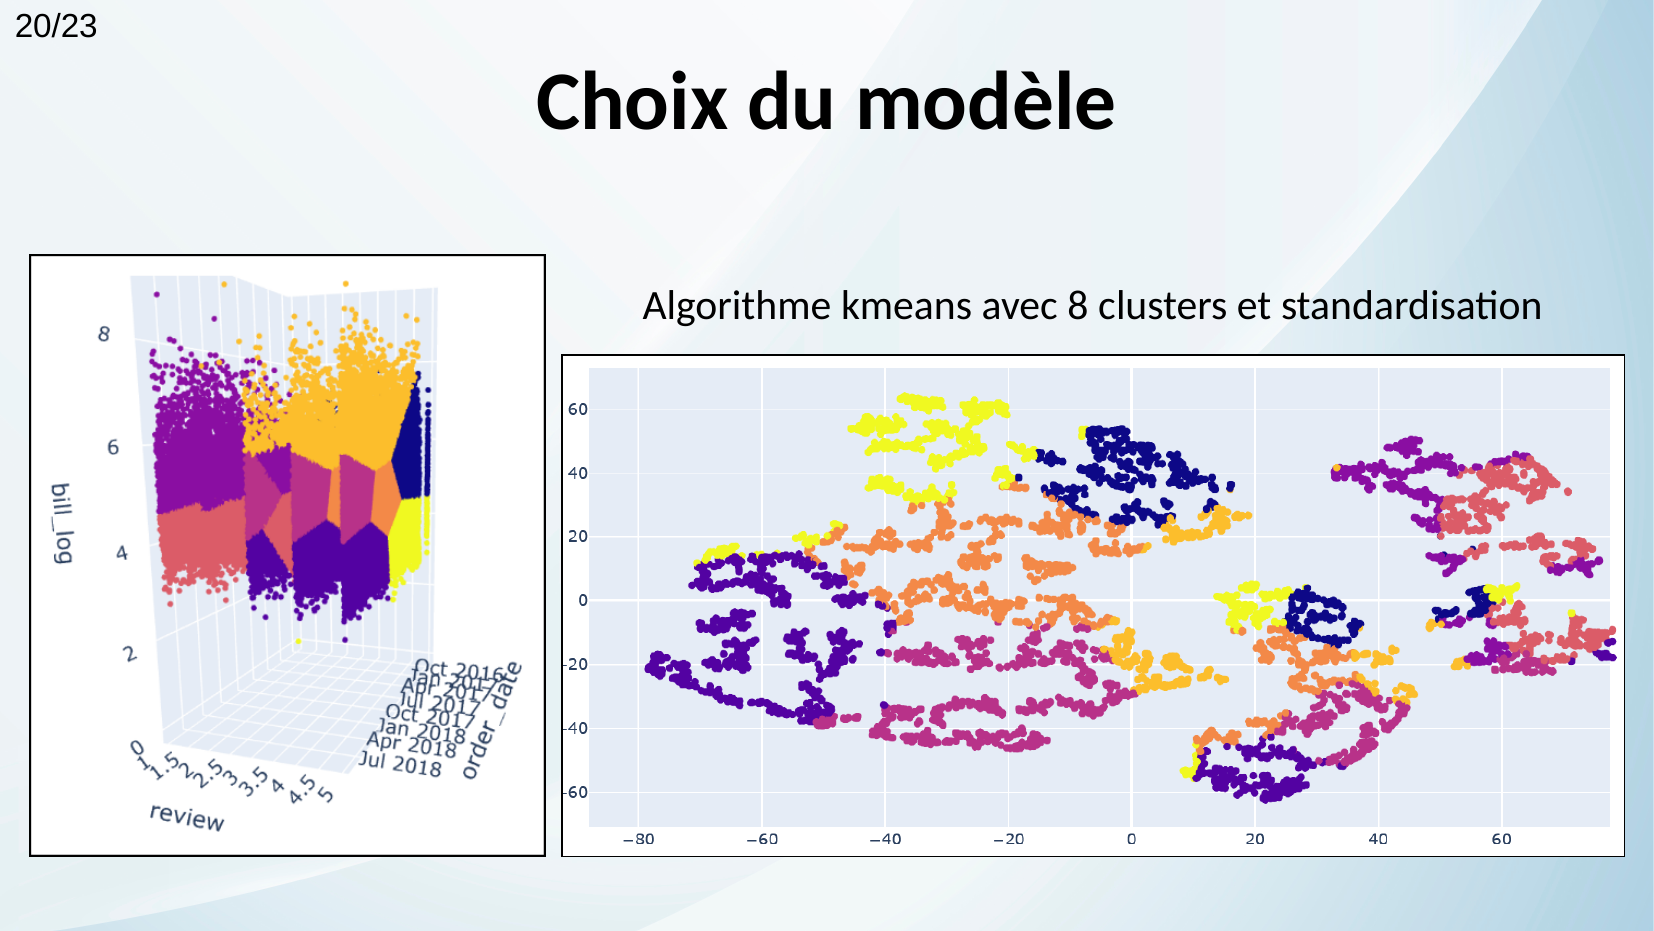

20/23
# Choix du modèle
Algorithme kmeans avec 8 clusters et standardisation